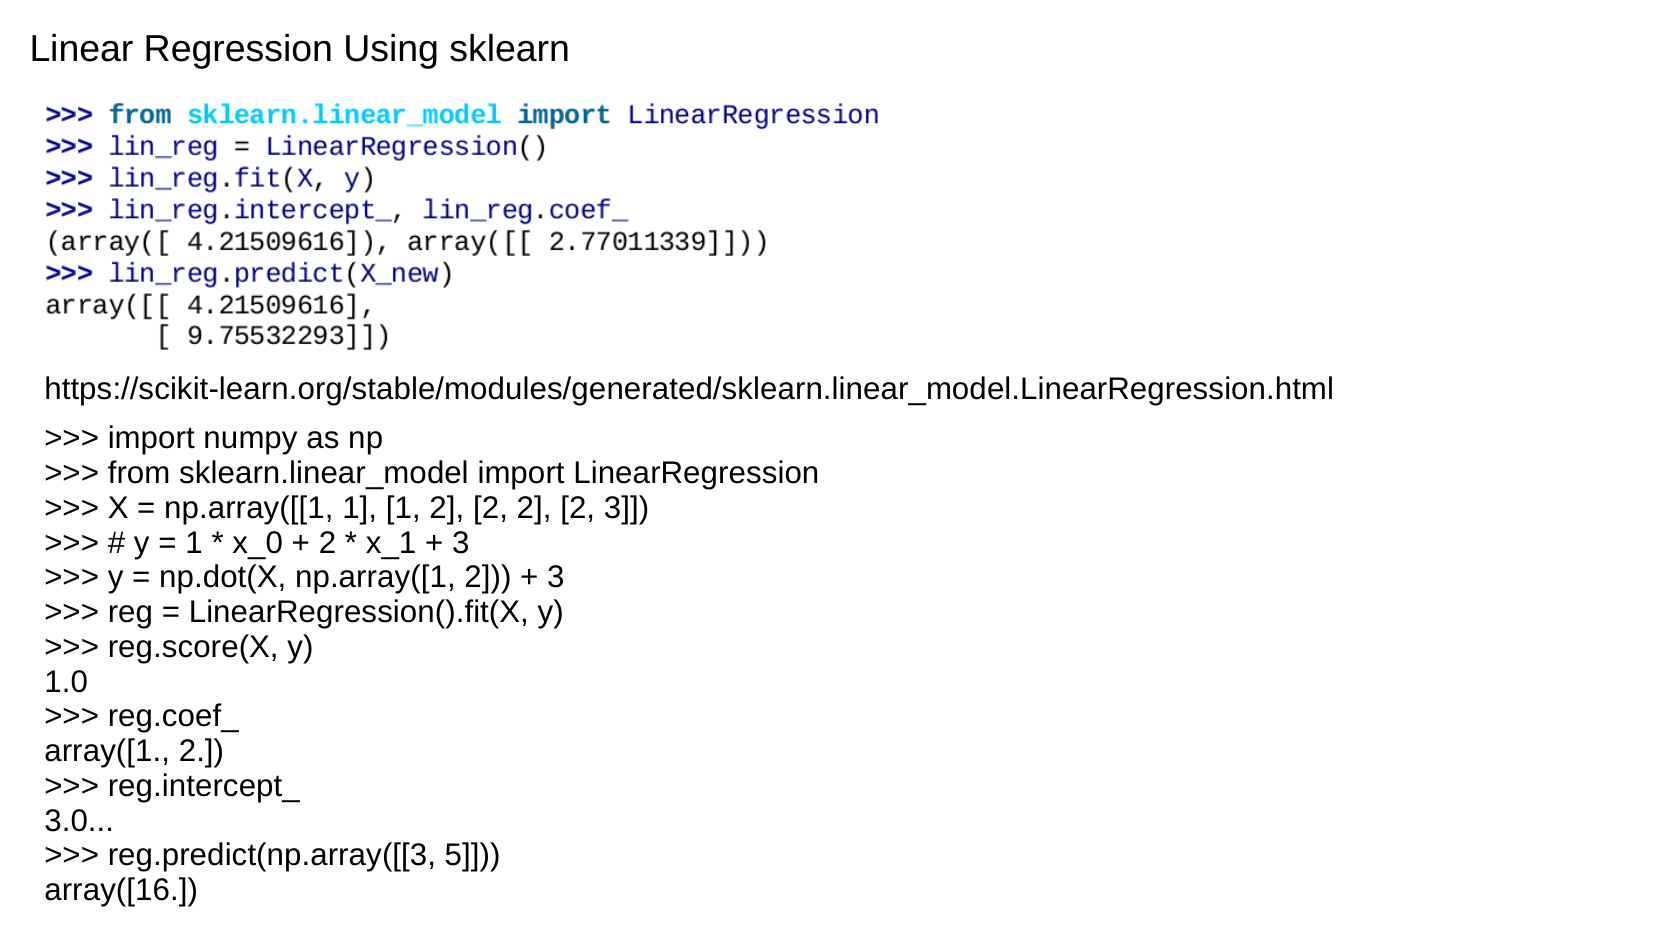

# Linear Regression Using sklearn
https://scikit-learn.org/stable/modules/generated/sklearn.linear_model.LinearRegression.html
>>> import numpy as np
>>> from sklearn.linear_model import LinearRegression
>>> X = np.array([[1, 1], [1, 2], [2, 2], [2, 3]])
>>> # y = 1 * x_0 + 2 * x_1 + 3
>>> y = np.dot(X, np.array([1, 2])) + 3
>>> reg = LinearRegression().fit(X, y)
>>> reg.score(X, y)
1.0
>>> reg.coef_
array([1., 2.])
>>> reg.intercept_
3.0...
>>> reg.predict(np.array([[3, 5]]))
array([16.])